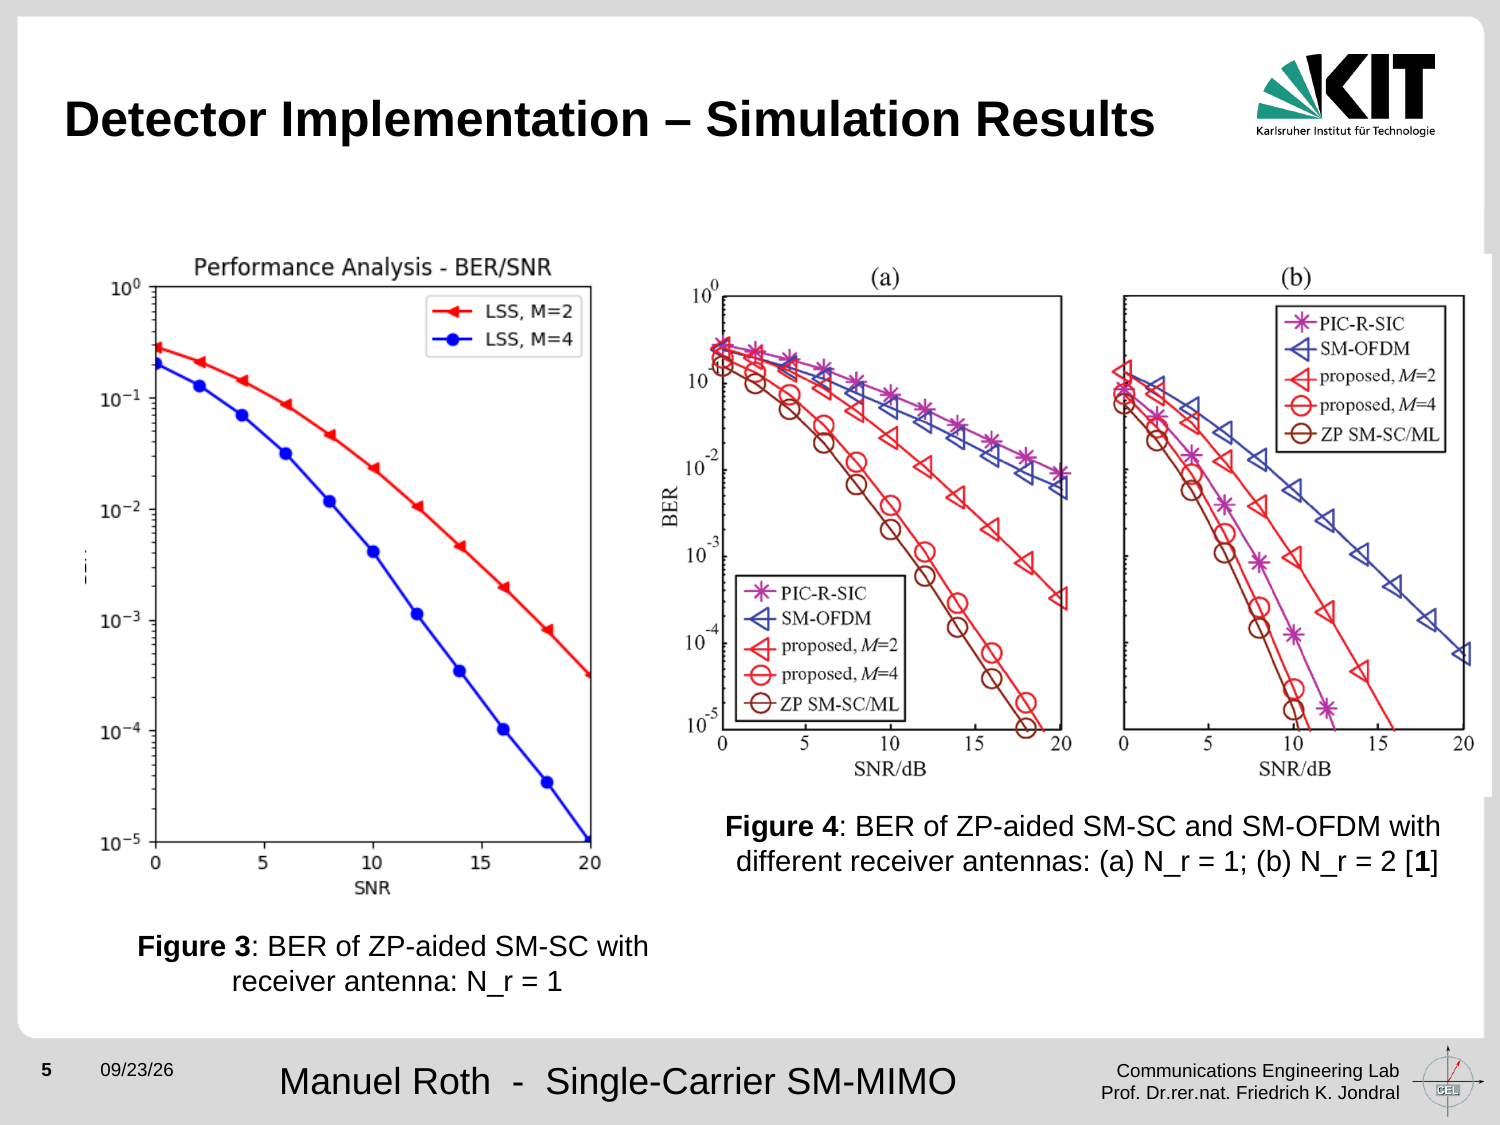

# Detector Implementation – Simulation Results
Figure 4: BER of ZP-aided SM-SC and SM-OFDM with
different receiver antennas: (a) N_r = 1; (b) N_r = 2 [1]
Figure 3: BER of ZP-aided SM-SC with
receiver antenna: N_r = 1
Manuel Roth - Single-Carrier SM-MIMO